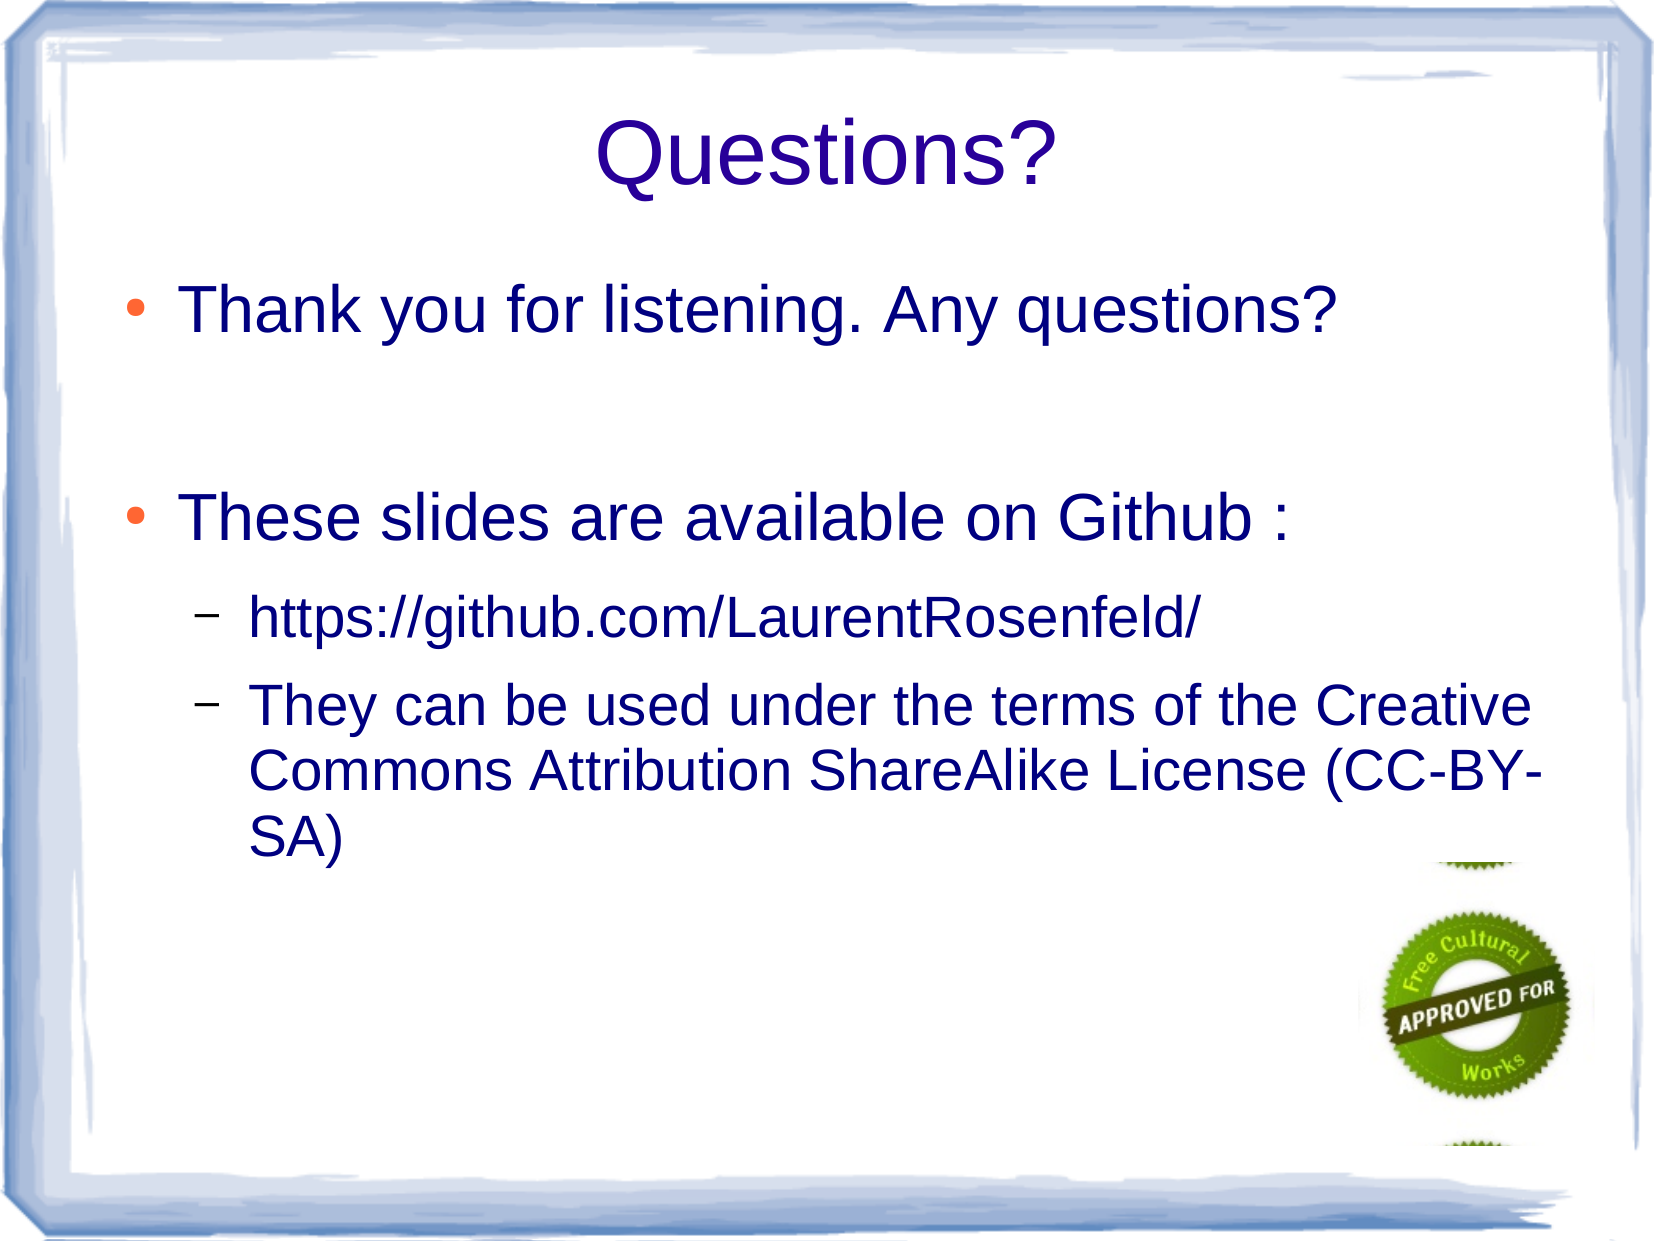

# Questions?
Thank you for listening. Any questions?
These slides are available on Github :
https://github.com/LaurentRosenfeld/
They can be used under the terms of the Creative Commons Attribution ShareAlike License (CC-BY-SA)